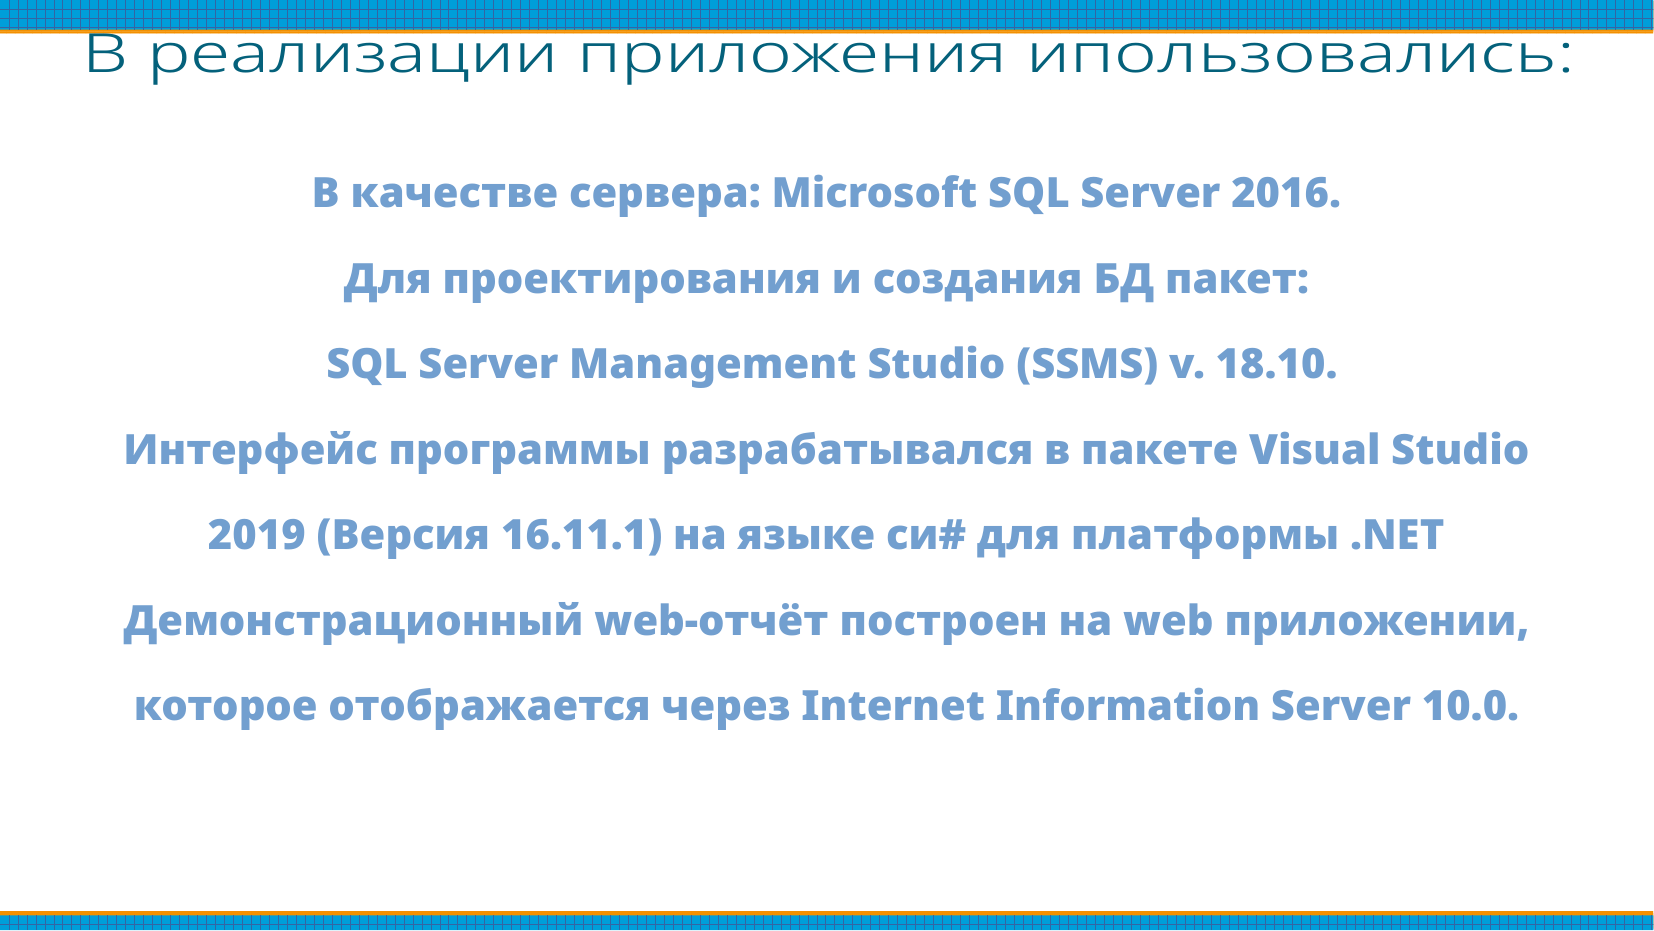

В реализации приложения ипользовались:
# В качестве сервера: Microsoft SQL Server 2016.
Для проектирования и создания БД пакет:
 SQL Server Management Studio (SSMS) v. 18.10.
Интерфейс программы разрабатывался в пакете Visual Studio 2019 (Версия 16.11.1) на языке си# для платформы .NET
Демонстрационный web-отчёт построен на web приложении, которое отображается через Internet Information Server 10.0.